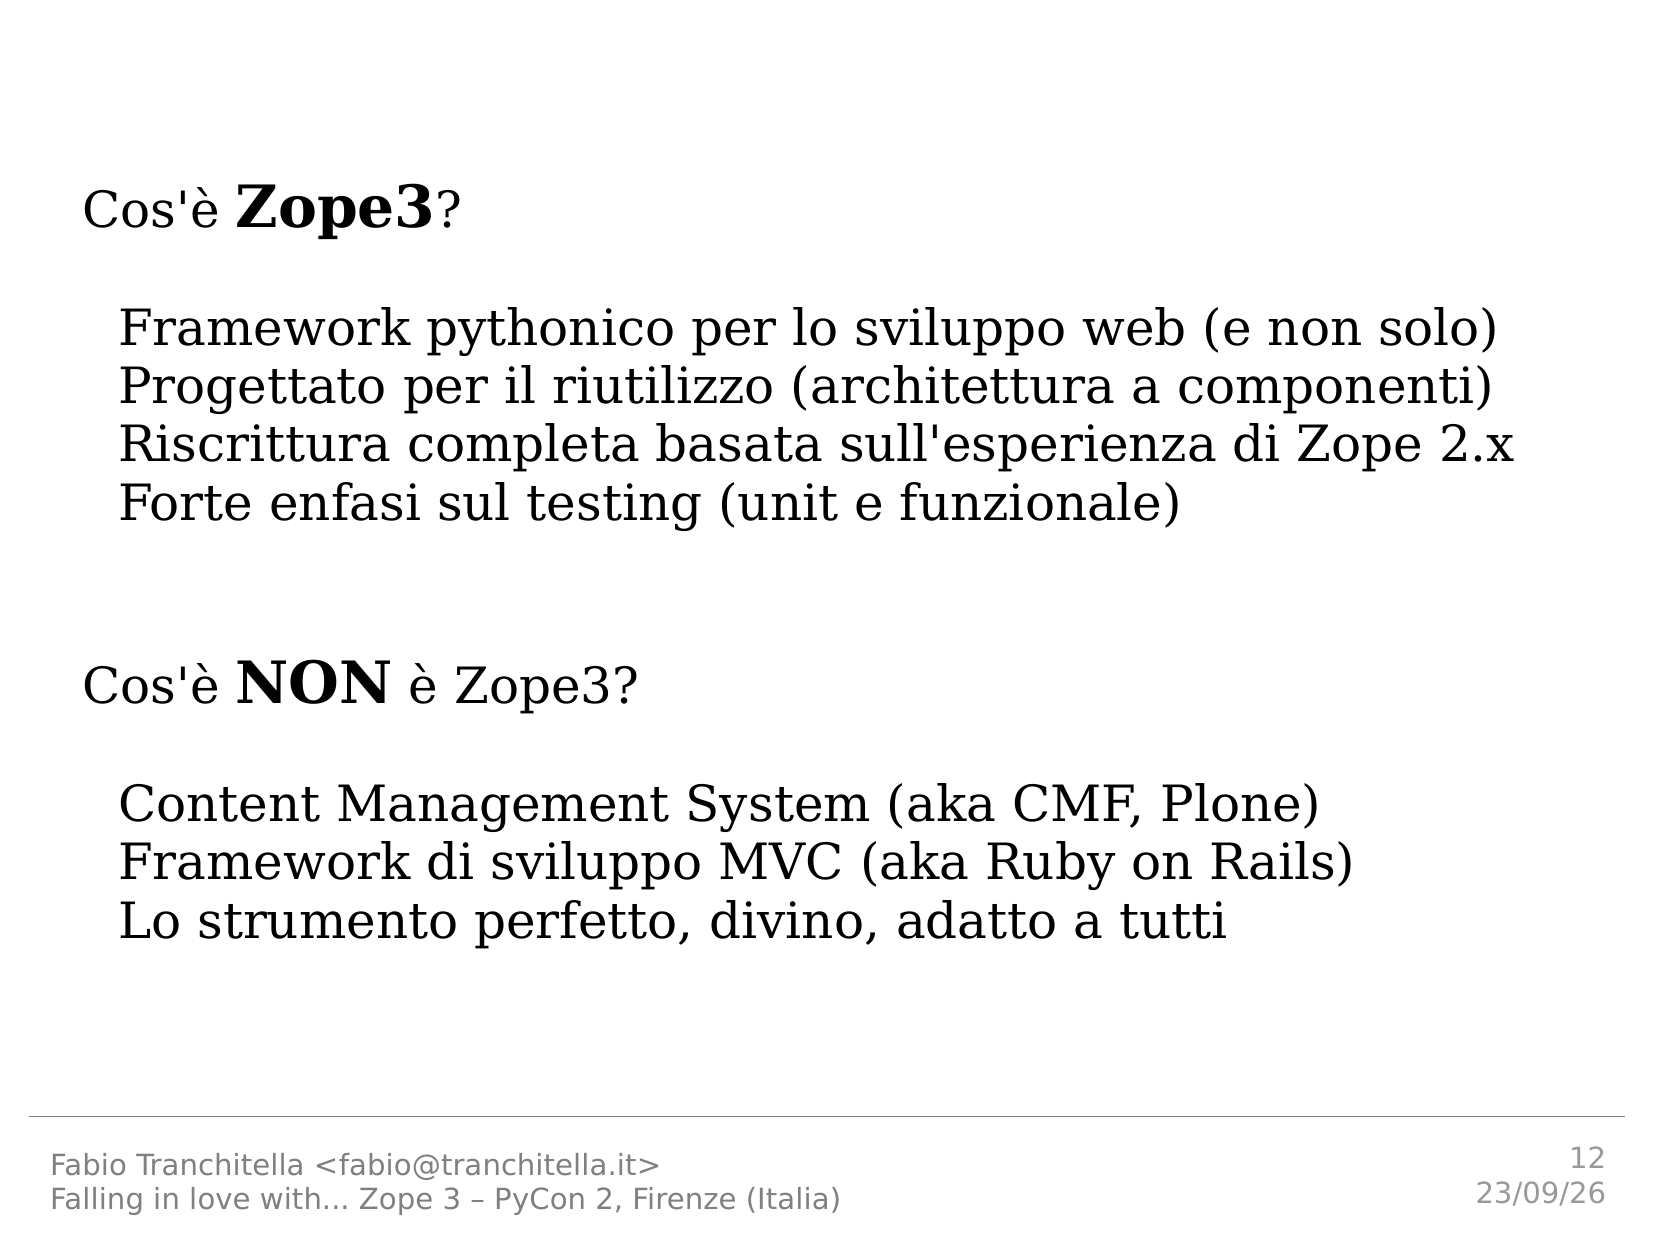

# Cos'è Zope3?
Framework pythonico per lo sviluppo web (e non solo)
Progettato per il riutilizzo (architettura a componenti)
Riscrittura completa basata sull'esperienza di Zope 2.x
Forte enfasi sul testing (unit e funzionale)
Cos'è NON è Zope3?
Content Management System (aka CMF, Plone)
Framework di sviluppo MVC (aka Ruby on Rails)
Lo strumento perfetto, divino, adatto a tutti
12